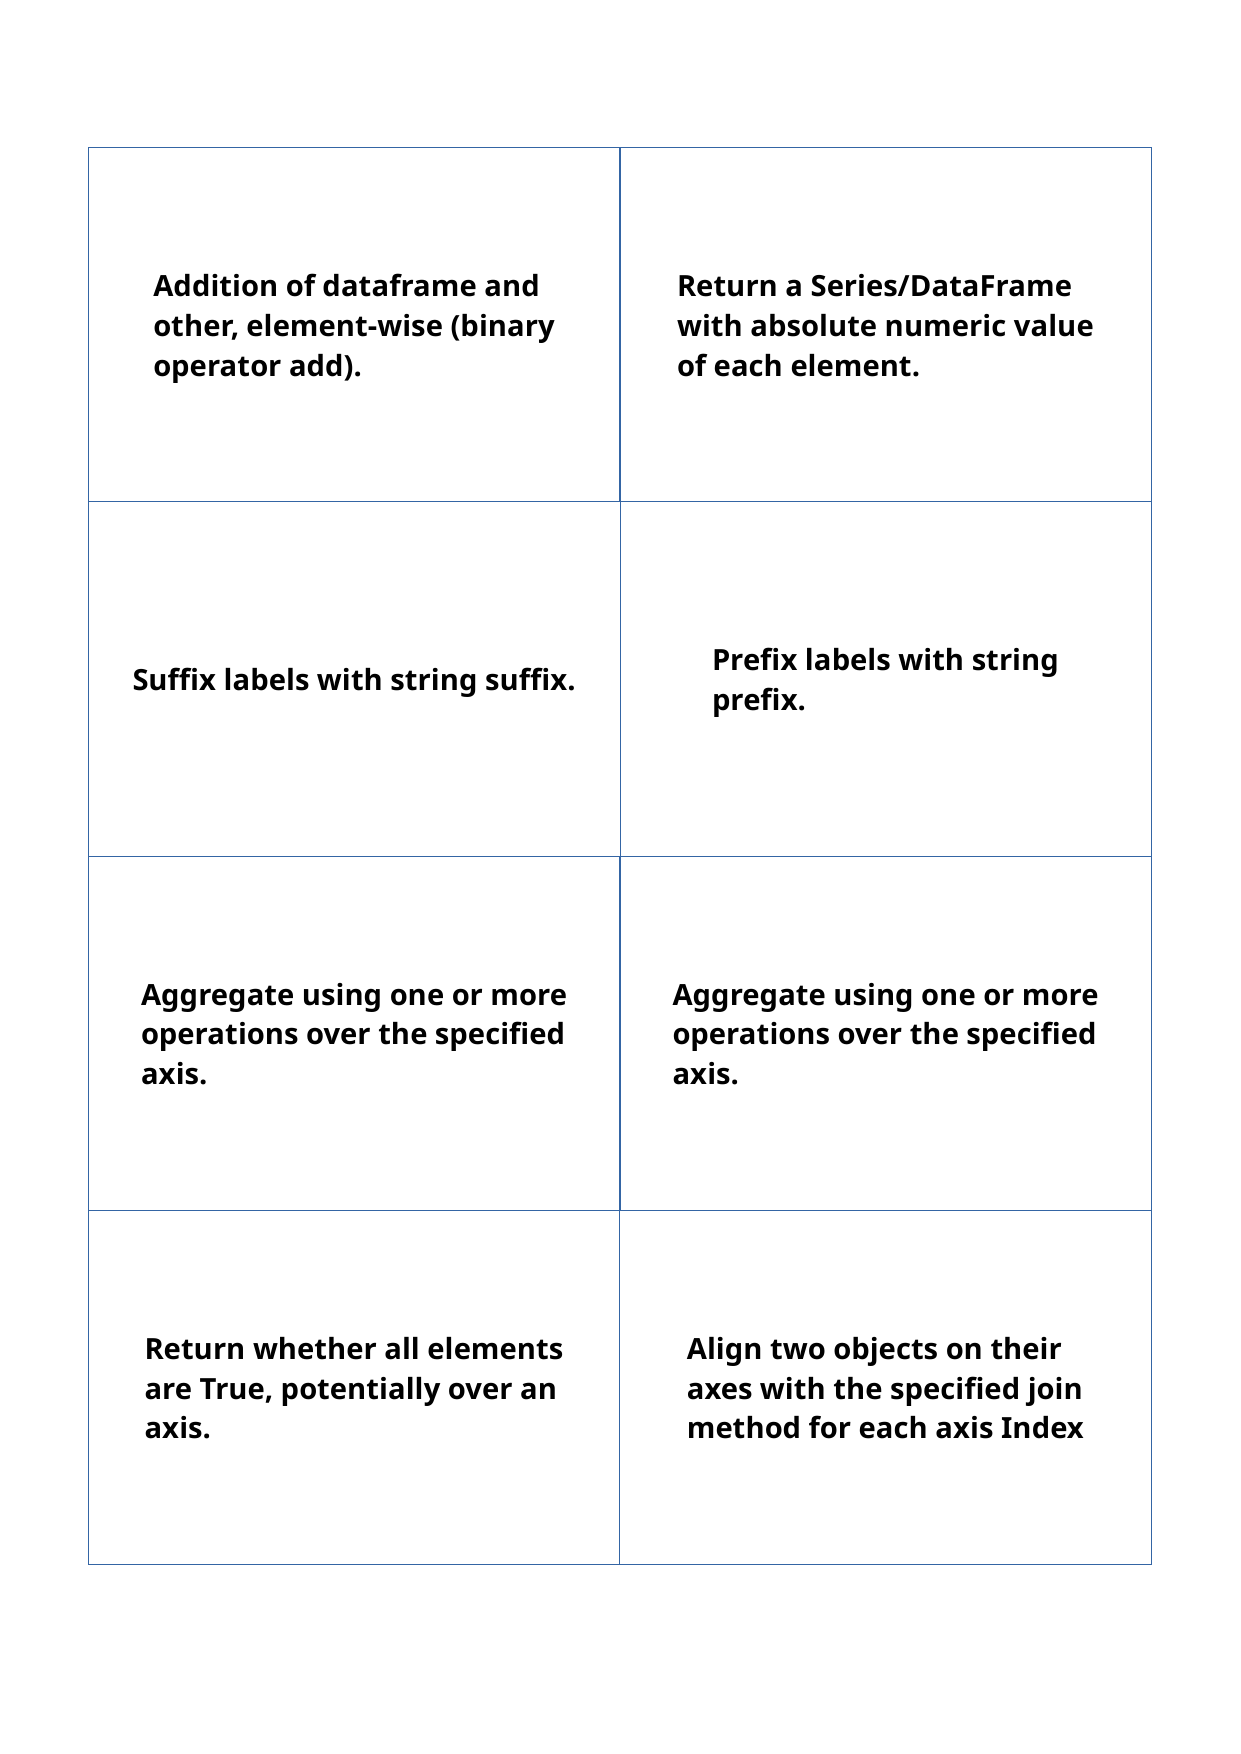

Addition of dataframe and
other, element-wise (binary
operator add).
Return a Series/DataFrame
with absolute numeric value
of each element.
Suffix labels with string suffix.
Prefix labels with string
prefix.
Aggregate using one or more
operations over the specified
axis.
Aggregate using one or more
operations over the specified
axis.
Return whether all elements
are True, potentially over an
axis.
Align two objects on their
axes with the specified join
method for each axis Index